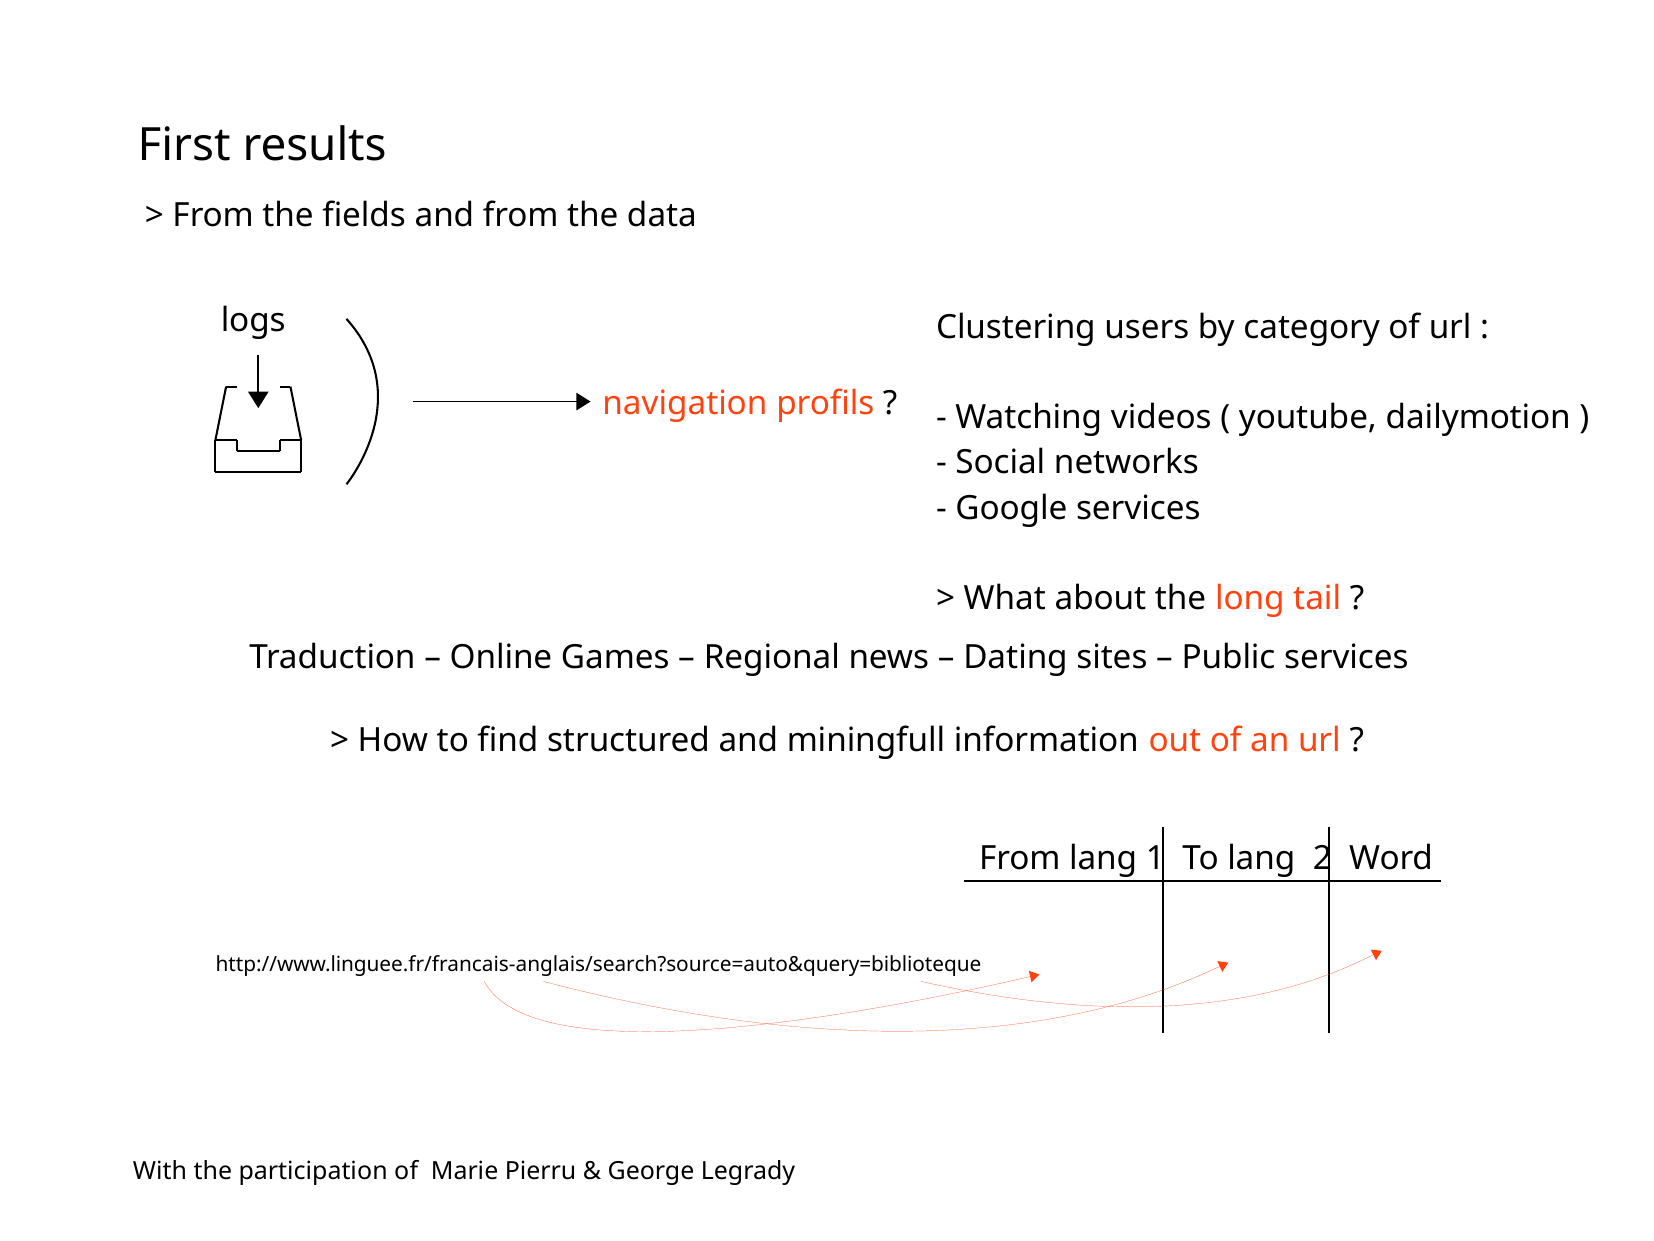

First results
> From the fields and from the data
logs
Clustering users by category of url :
- Watching videos ( youtube, dailymotion )
- Social networks
- Google services
> What about the long tail ?
 navigation profils ?
Traduction – Online Games – Regional news – Dating sites – Public services
> How to find structured and miningfull information out of an url ?
From lang 1 To lang 2 Word
http://www.linguee.fr/francais-anglais/search?source=auto&query=biblioteque
With the participation of Marie Pierru & George Legrady